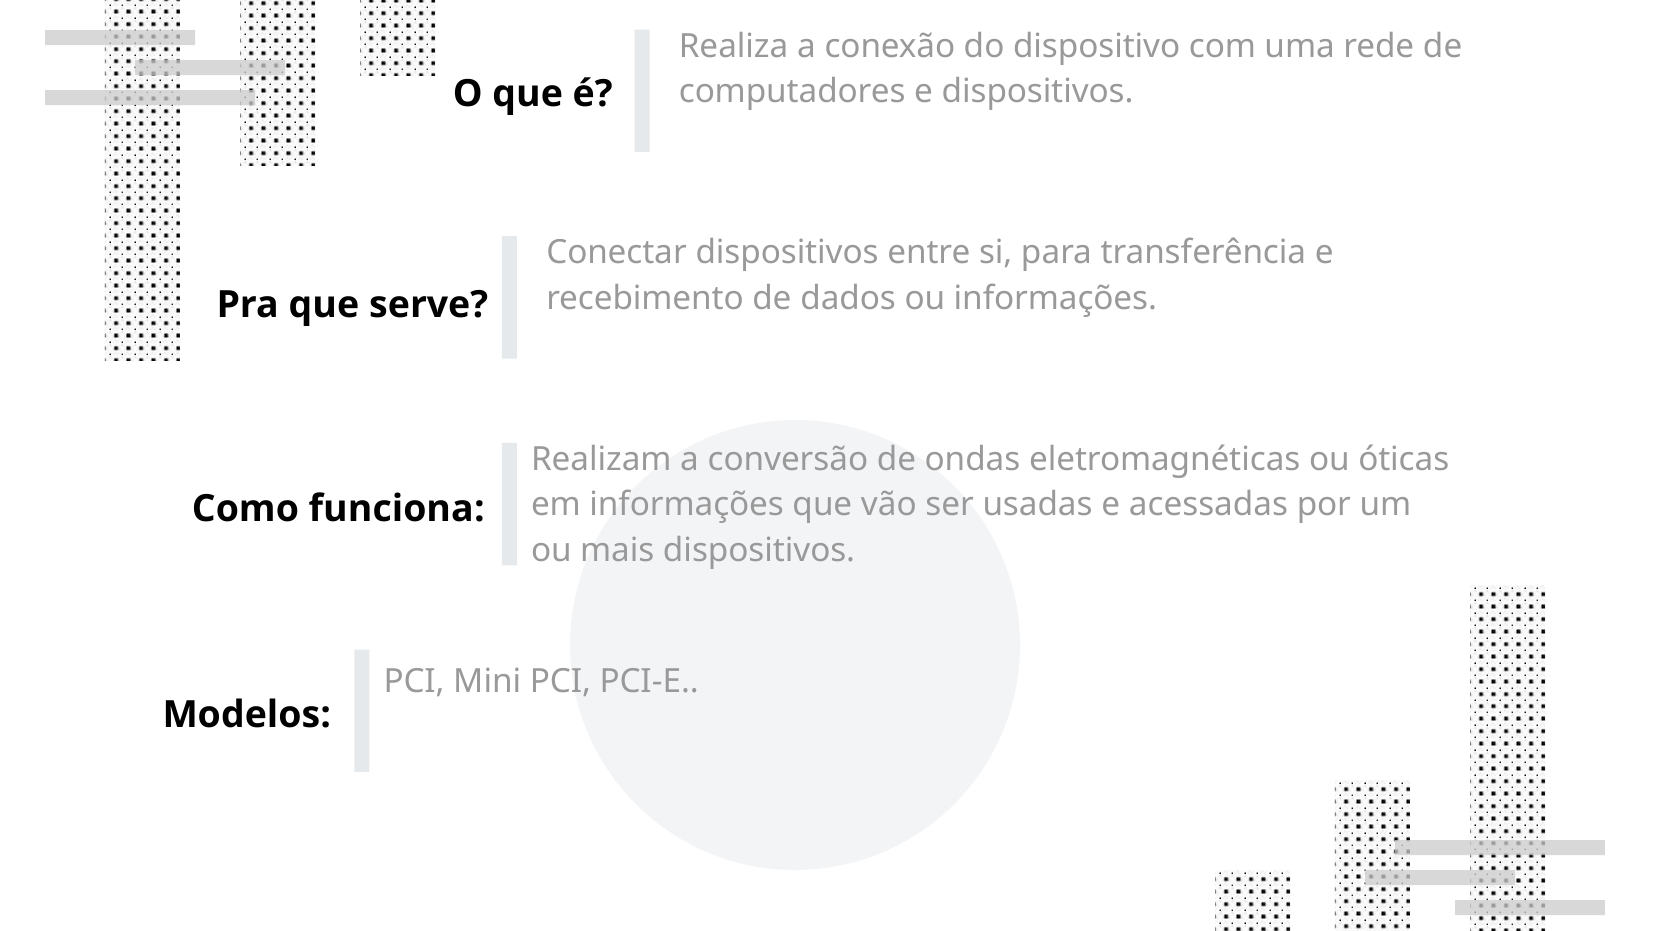

Realiza a conexão do dispositivo com uma rede de computadores e dispositivos.
O que é?
Conectar dispositivos entre si, para transferência e recebimento de dados ou informações.
Pra que serve?
Realizam a conversão de ondas eletromagnéticas ou óticas em informações que vão ser usadas e acessadas por um ou mais dispositivos.
Como funciona:
PCI, Mini PCI, PCI-E..
Modelos: